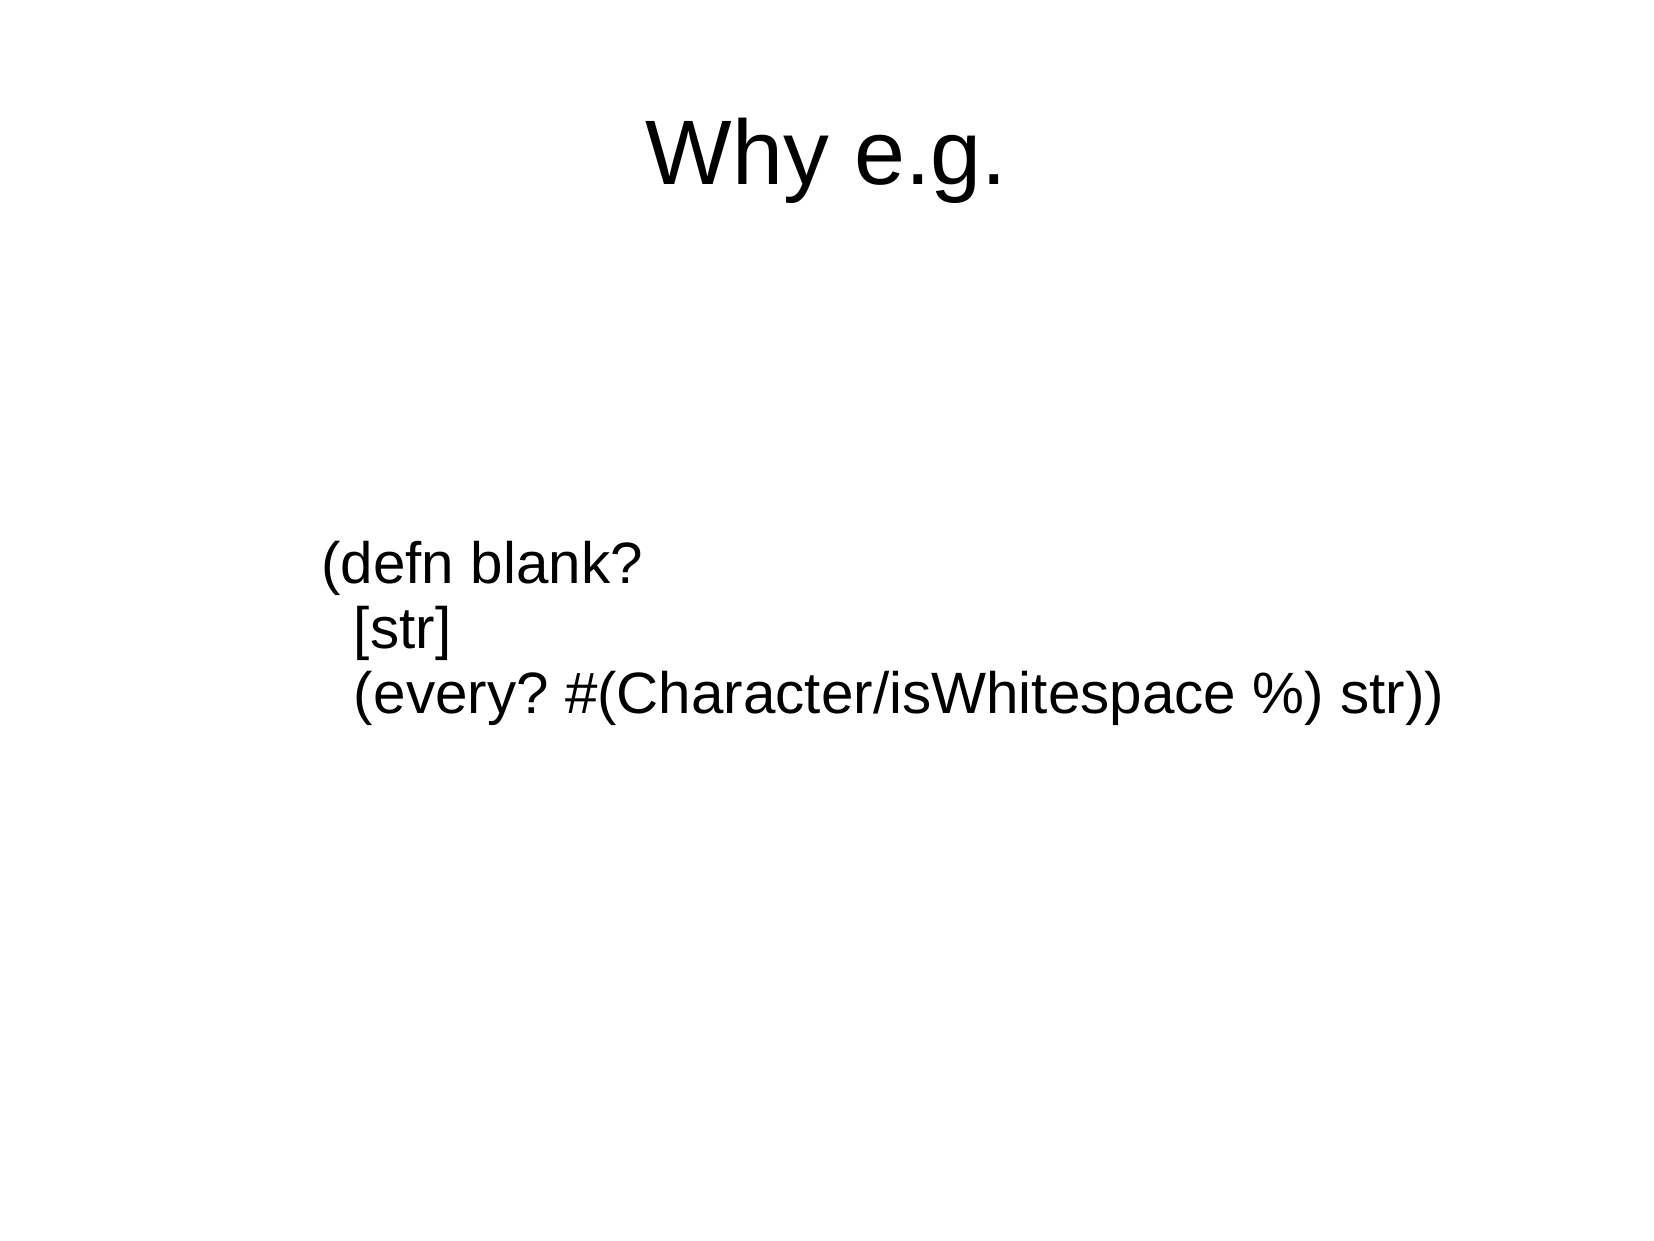

# Why e.g.
(defn blank?
 [str]
 (every? #(Character/isWhitespace %) str))